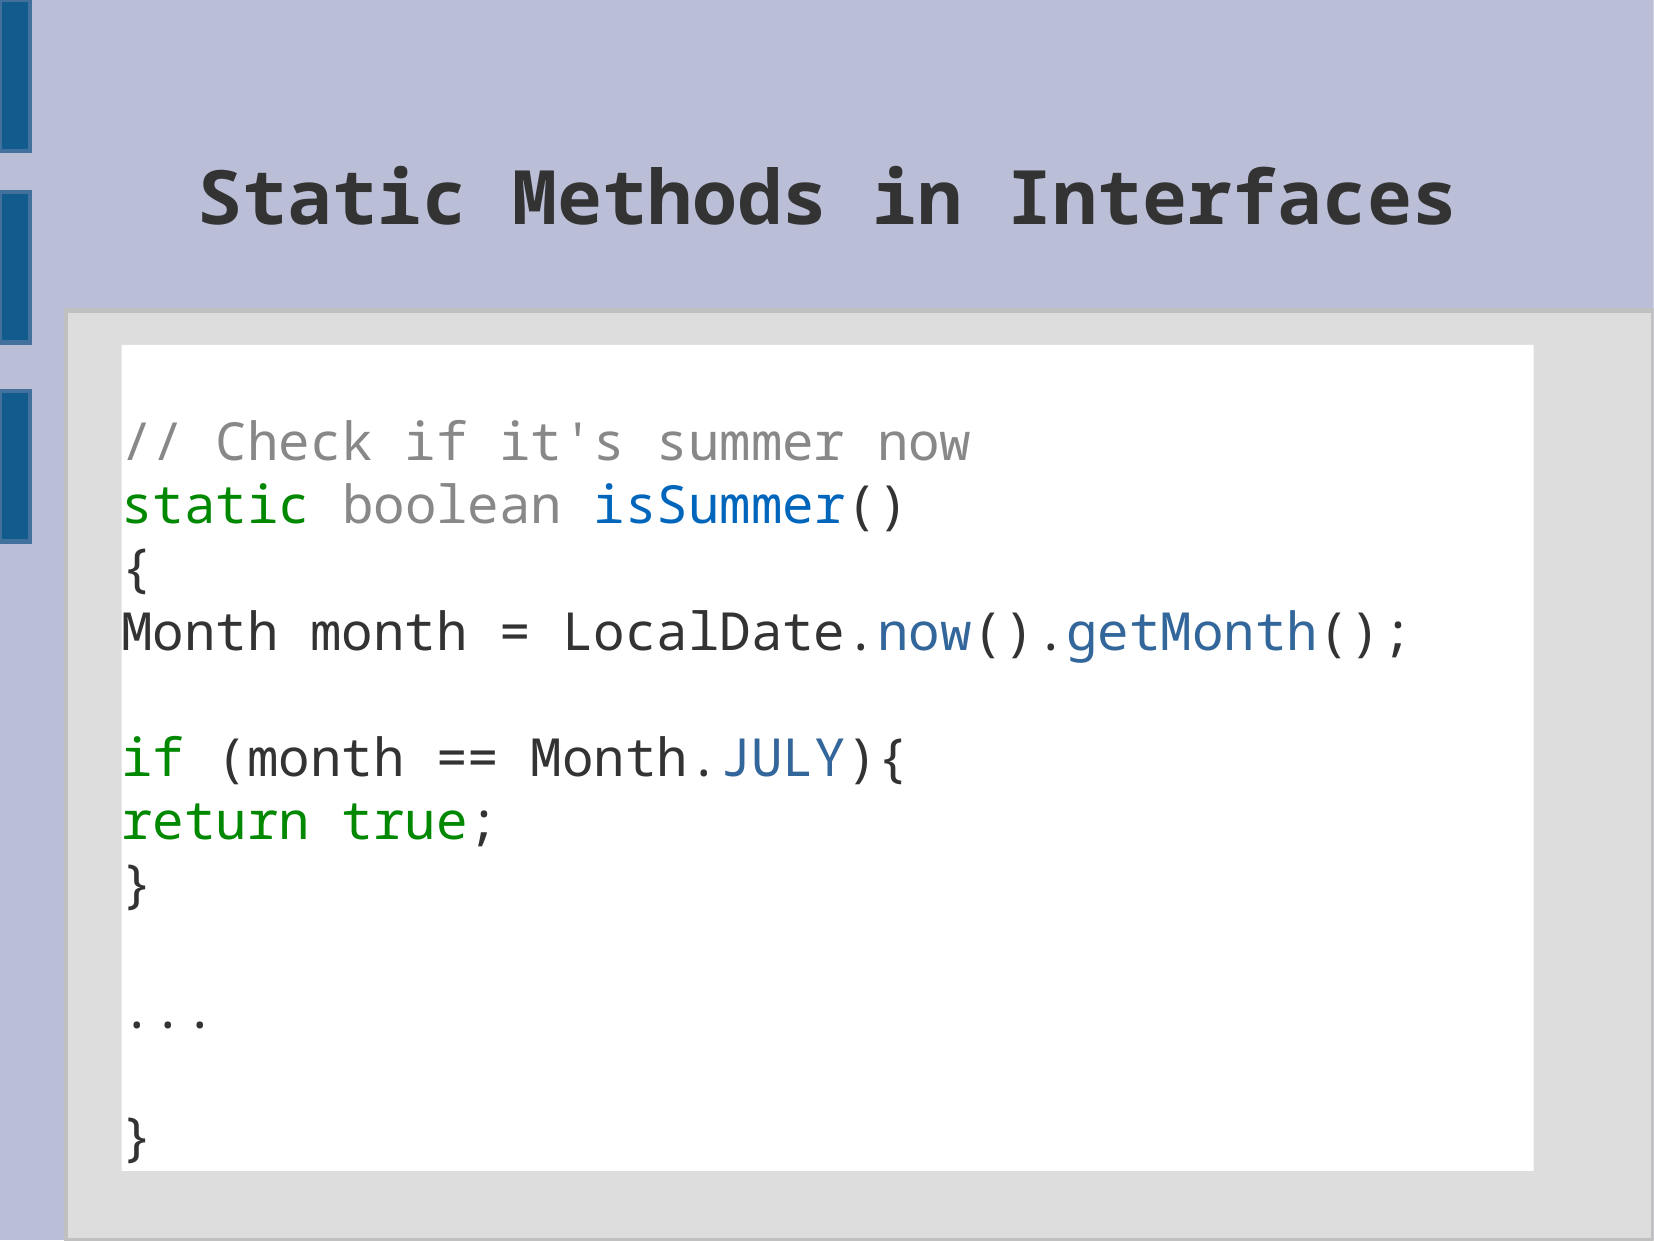

# Static Methods in Interfaces
// Check if it's summer now
static boolean isSummer()
{
Month month = LocalDate.now().getMonth();
if (month == Month.JULY){
return true;
}
...
}